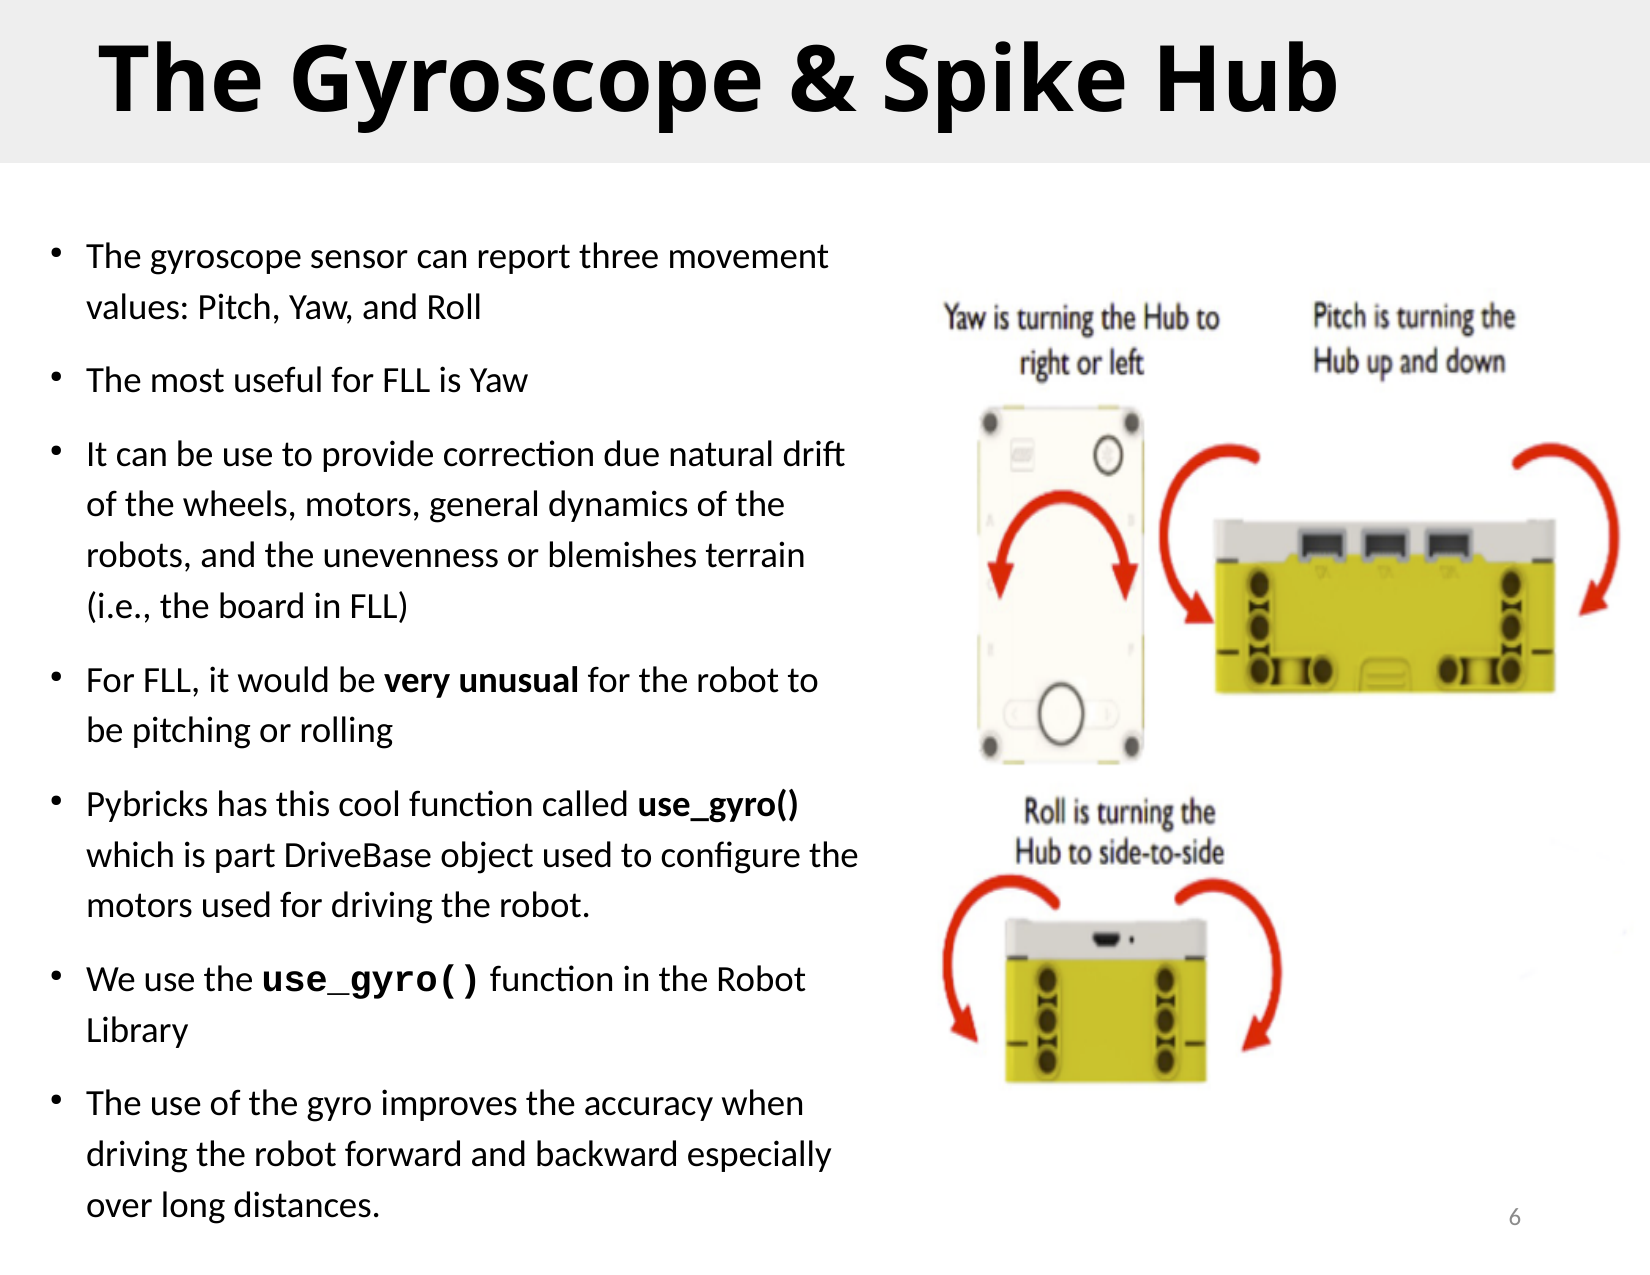

The Gyroscope & Spike Hub
# The gyroscope sensor can report three movement values: Pitch, Yaw, and Roll
The most useful for FLL is Yaw
It can be use to provide correction due natural drift of the wheels, motors, general dynamics of the robots, and the unevenness or blemishes terrain (i.e., the board in FLL)
For FLL, it would be very unusual for the robot to be pitching or rolling
Pybricks has this cool function called use_gyro() which is part DriveBase object used to configure the motors used for driving the robot.
We use the use_gyro() function in the Robot Library
The use of the gyro improves the accuracy when driving the robot forward and backward especially over long distances.
6